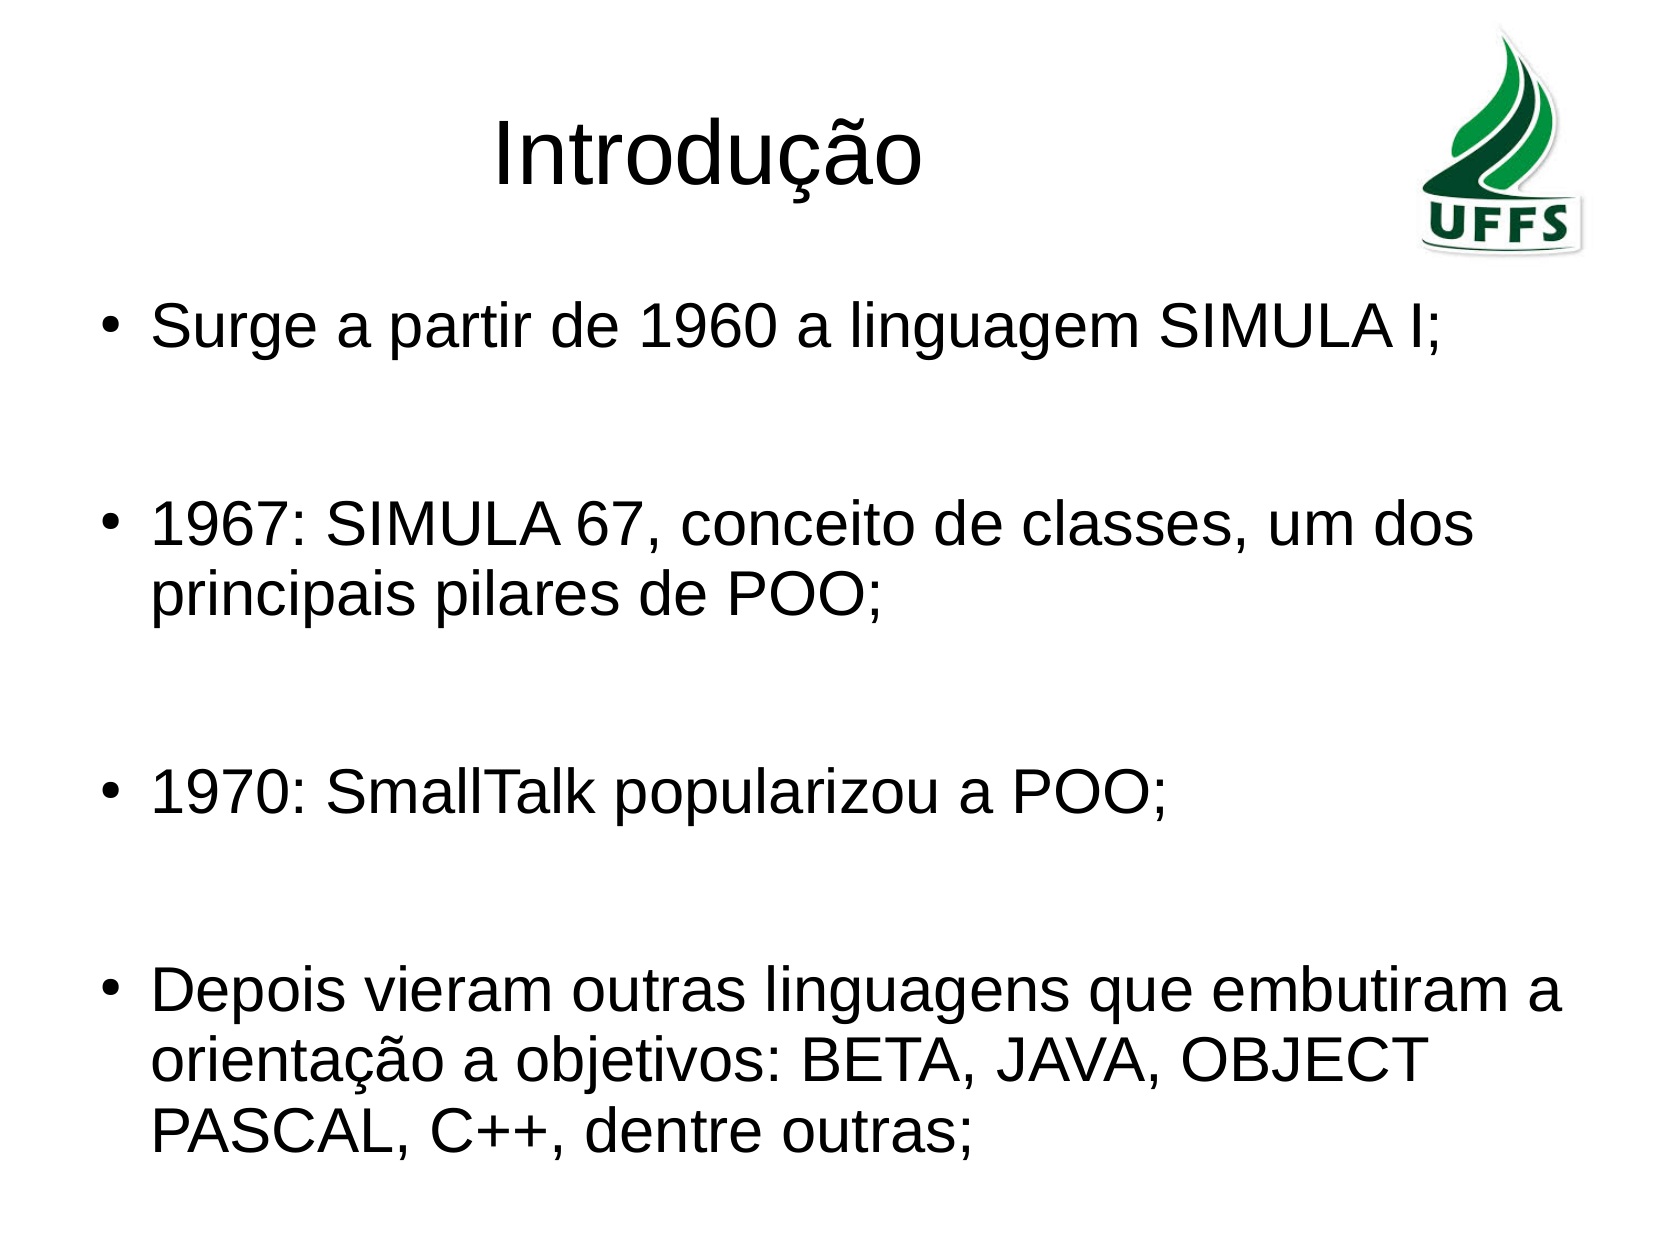

# Introdução
Surge a partir de 1960 a linguagem SIMULA I;
1967: SIMULA 67, conceito de classes, um dos principais pilares de POO;
1970: SmallTalk popularizou a POO;
Depois vieram outras linguagens que embutiram a orientação a objetivos: BETA, JAVA, OBJECT PASCAL, C++, dentre outras;